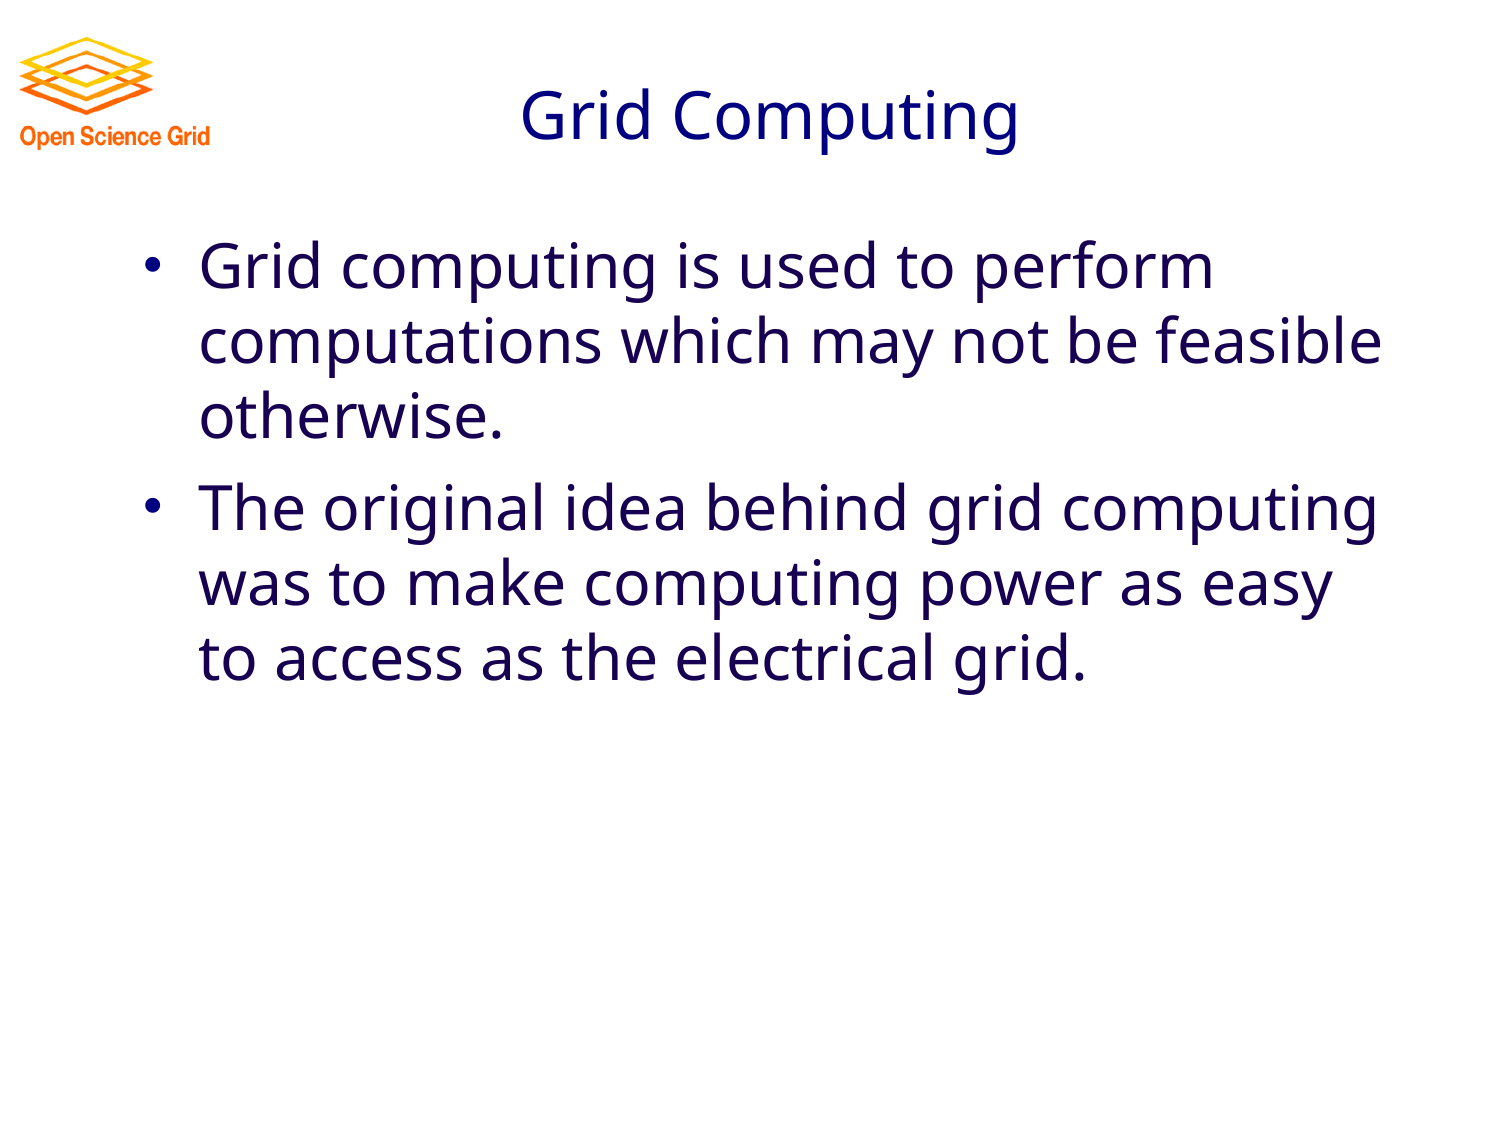

# Grid Computing
Grid computing is used to perform computations which may not be feasible otherwise.
The original idea behind grid computing was to make computing power as easy to access as the electrical grid.